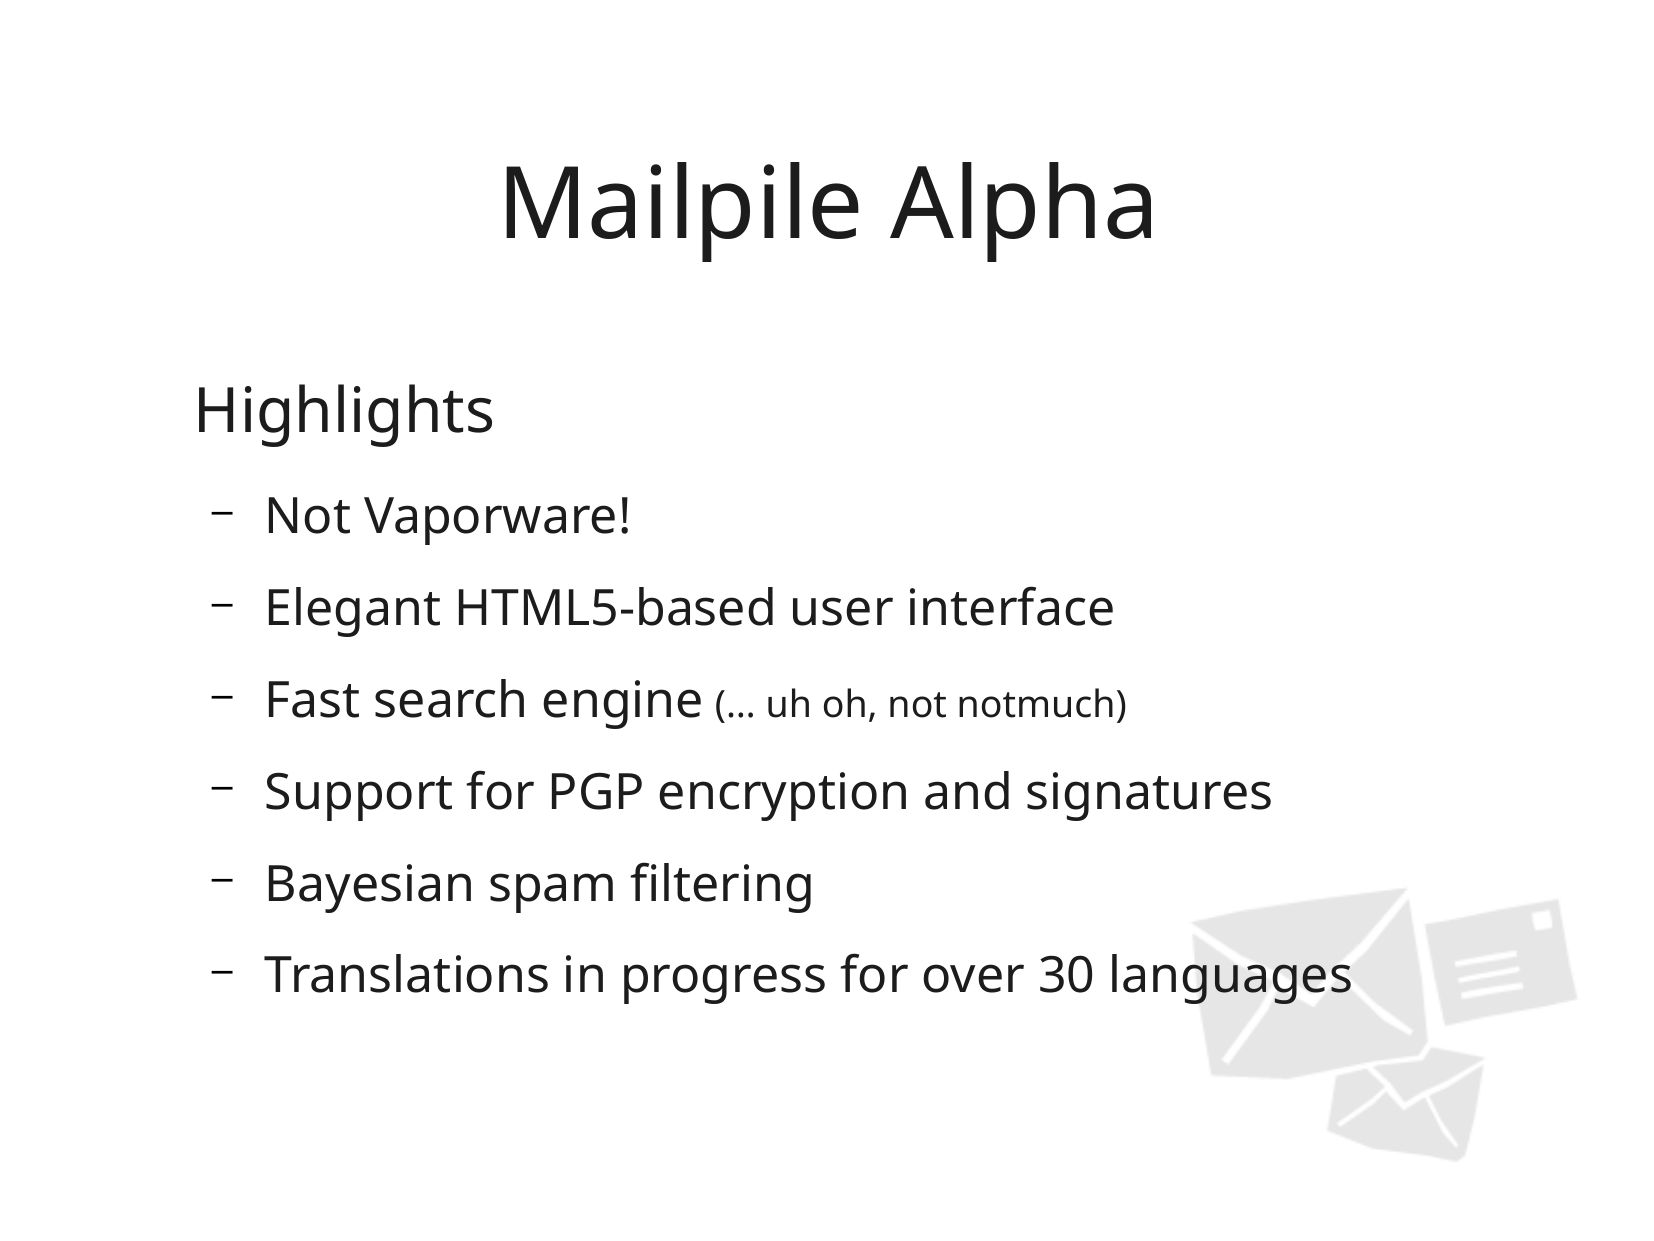

# Mailpile Alpha
Highlights
Not Vaporware!
Elegant HTML5-based user interface
Fast search engine (… uh oh, not notmuch)
Support for PGP encryption and signatures
Bayesian spam filtering
Translations in progress for over 30 languages